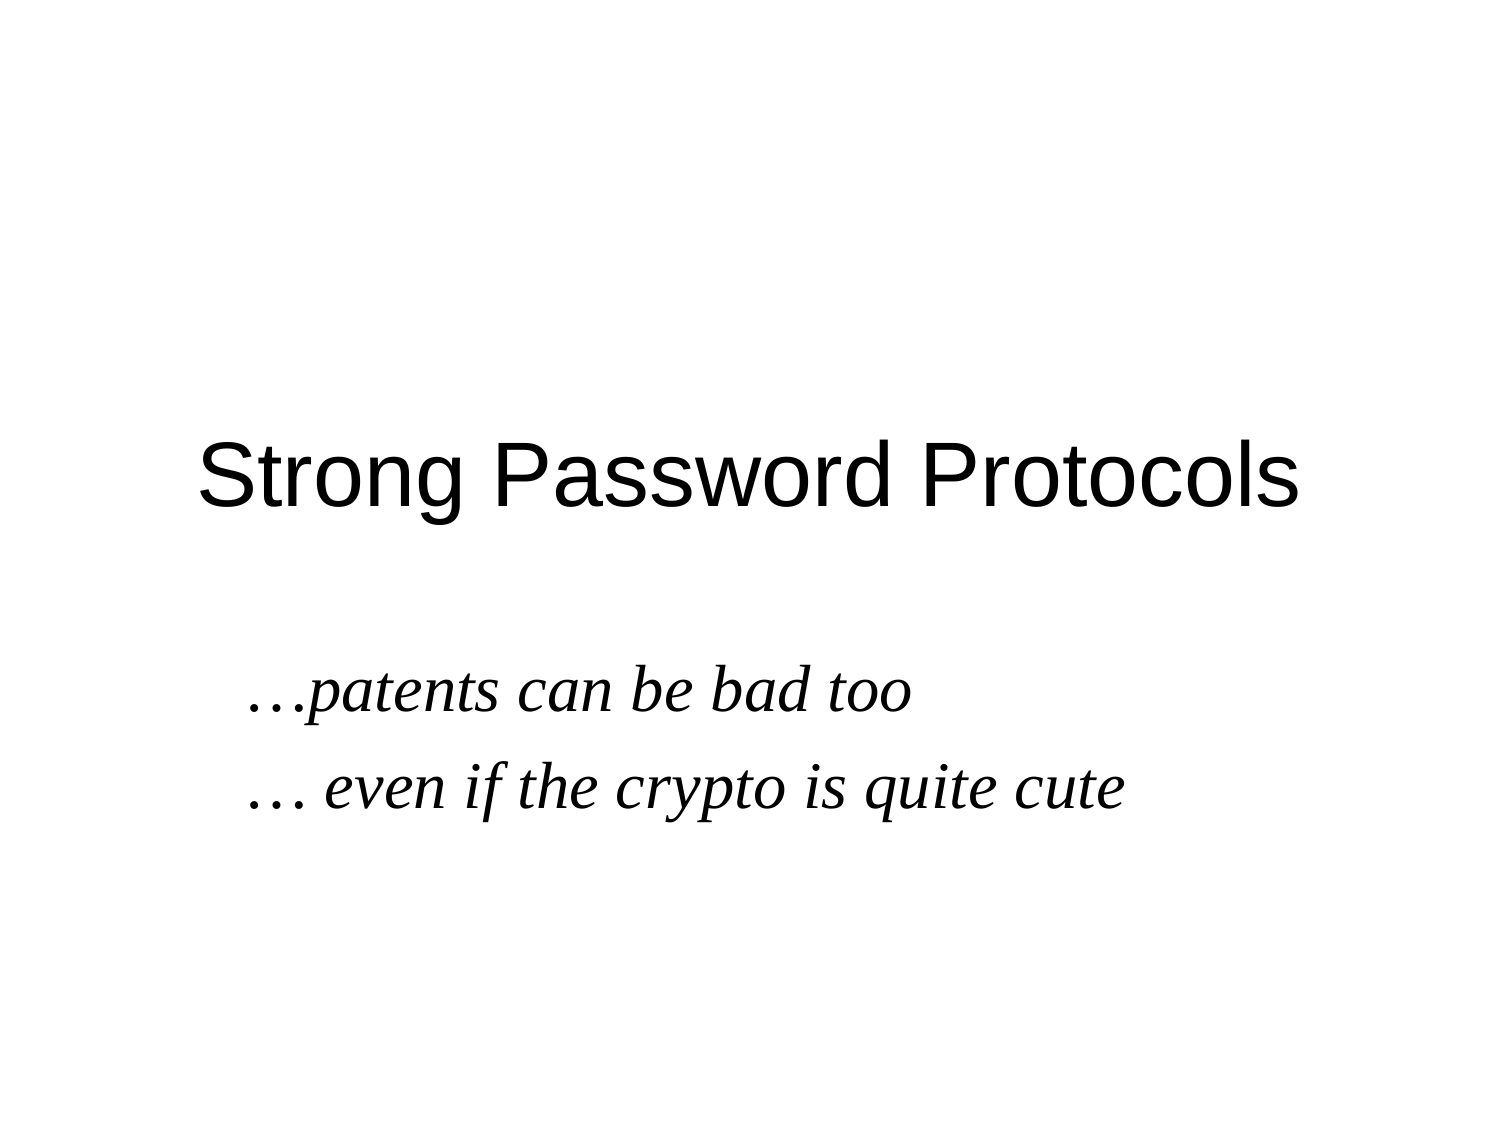

# Strong Password Protocols
…patents can be bad too
… even if the crypto is quite cute